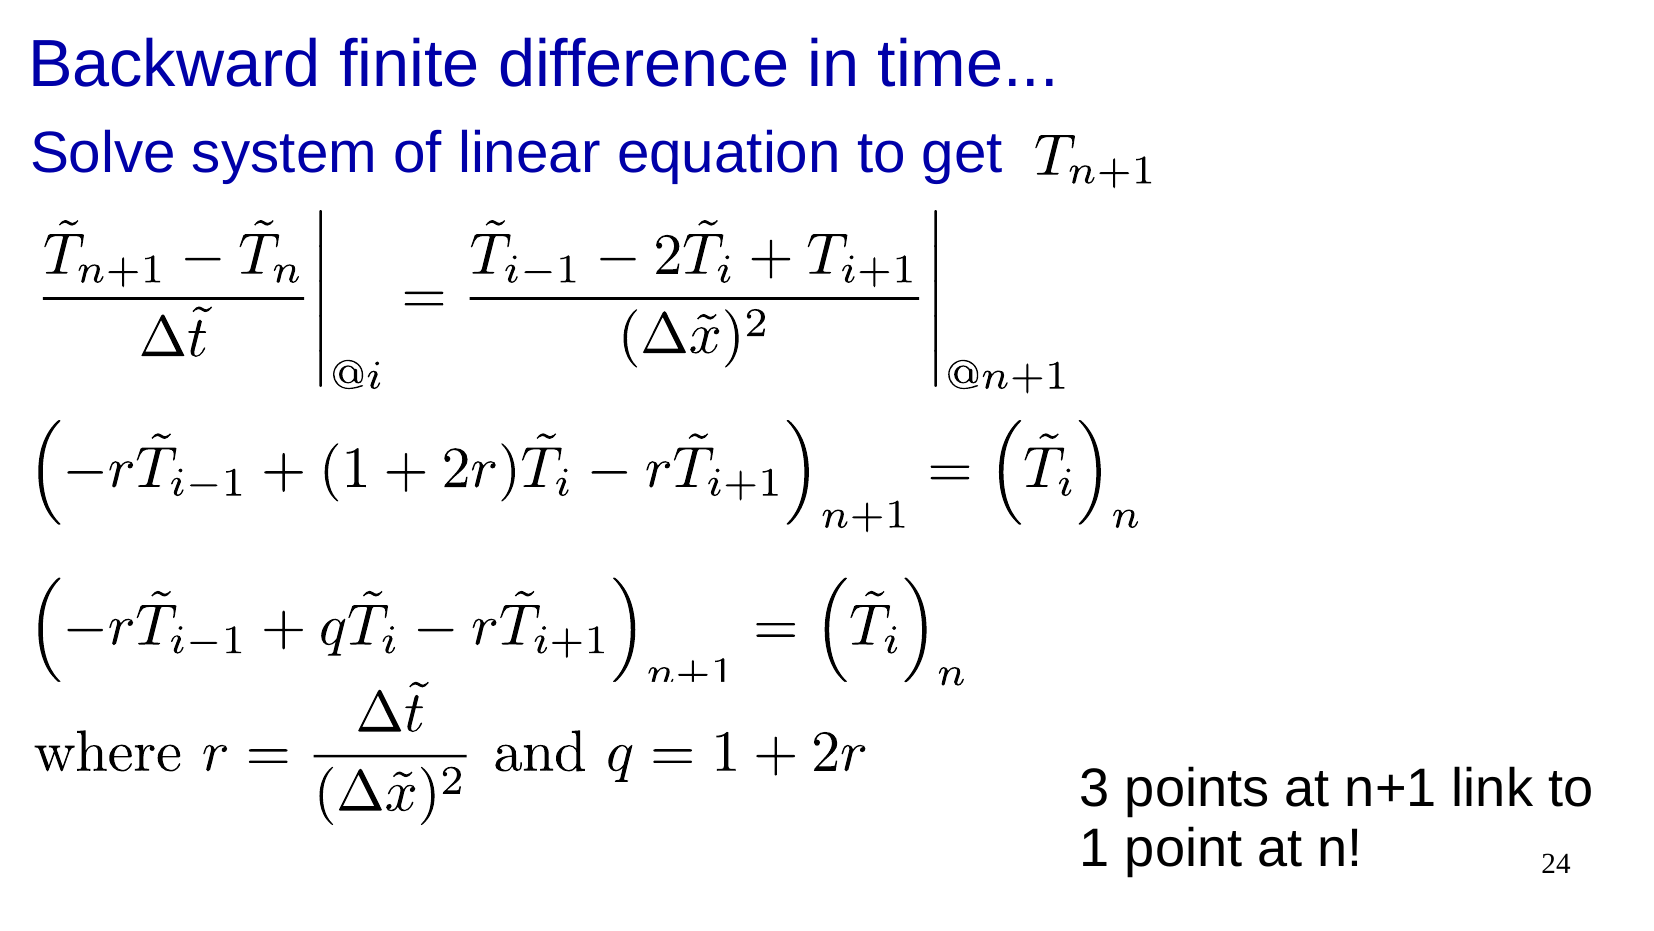

# Backward finite difference in time...
Solve system of linear equation to get
3 points at n+1 link to 1 point at n!
24